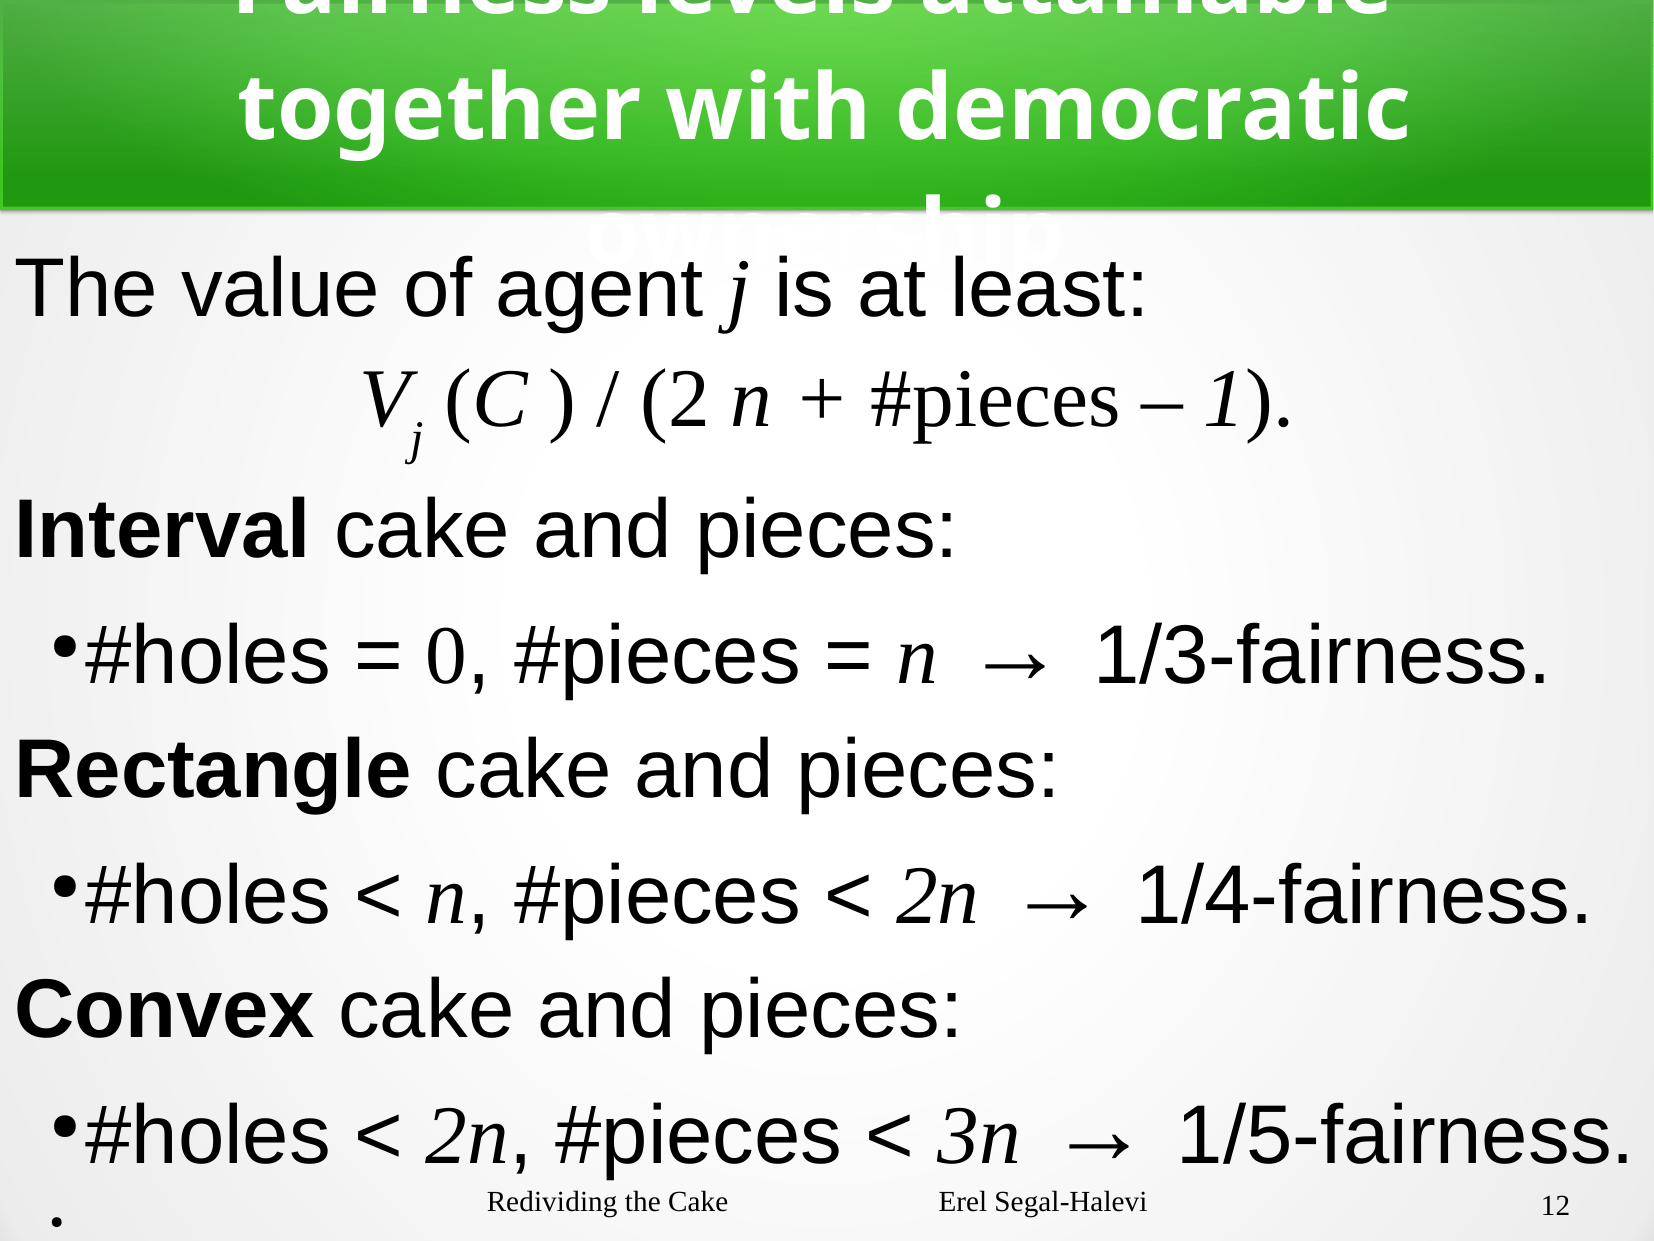

# Fairness levels attainable together with democratic ownership
The value of agent j is at least:
Vj (C ) / (2 n + #pieces – 1).
Interval cake and pieces:
#holes = 0, #pieces = n → 1/3-fairness.
Rectangle cake and pieces:
#holes < n, #pieces < 2n → 1/4-fairness.
Convex cake and pieces:
#holes < 2n, #pieces < 3n → 1/5-fairness.
Redividing the Cake Erel Segal-Halevi
12